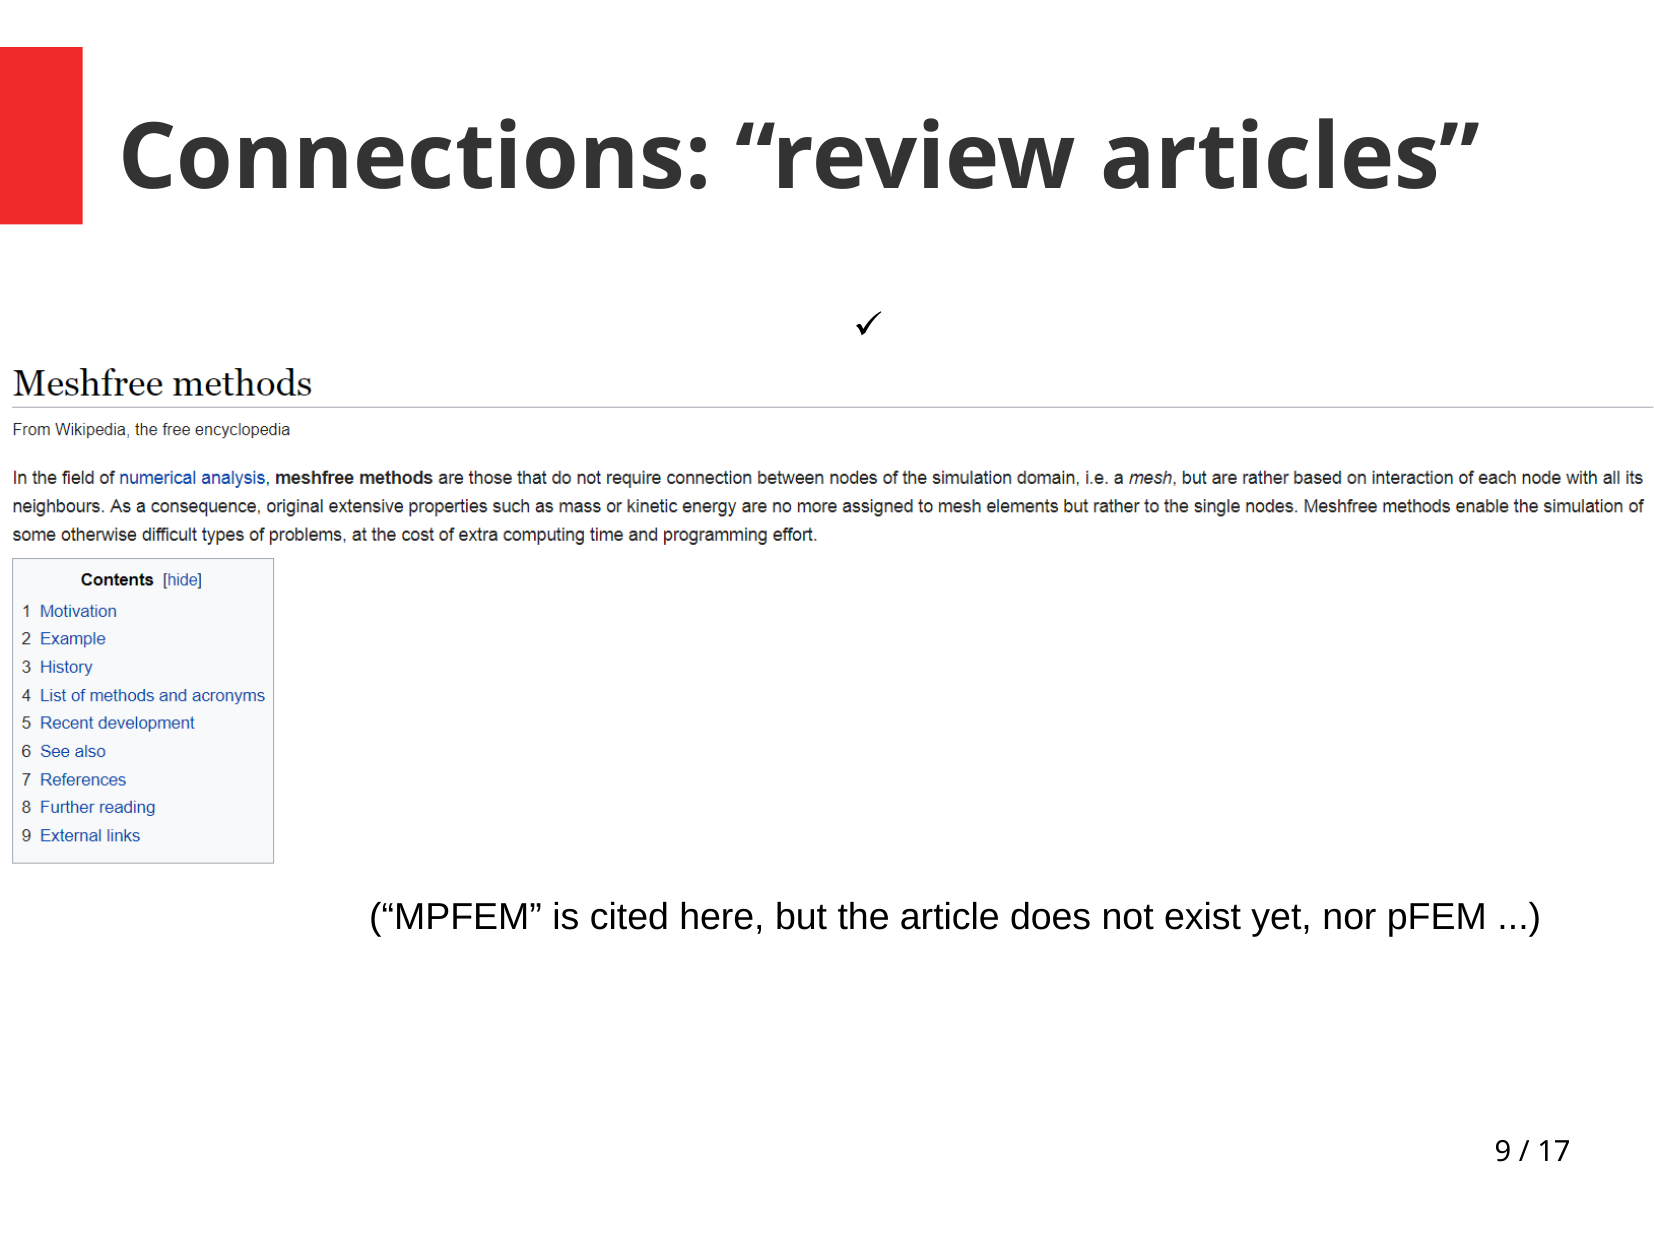

# Connections: “review articles”
✓
(“MPFEM” is cited here, but the article does not exist yet, nor pFEM ...)
9